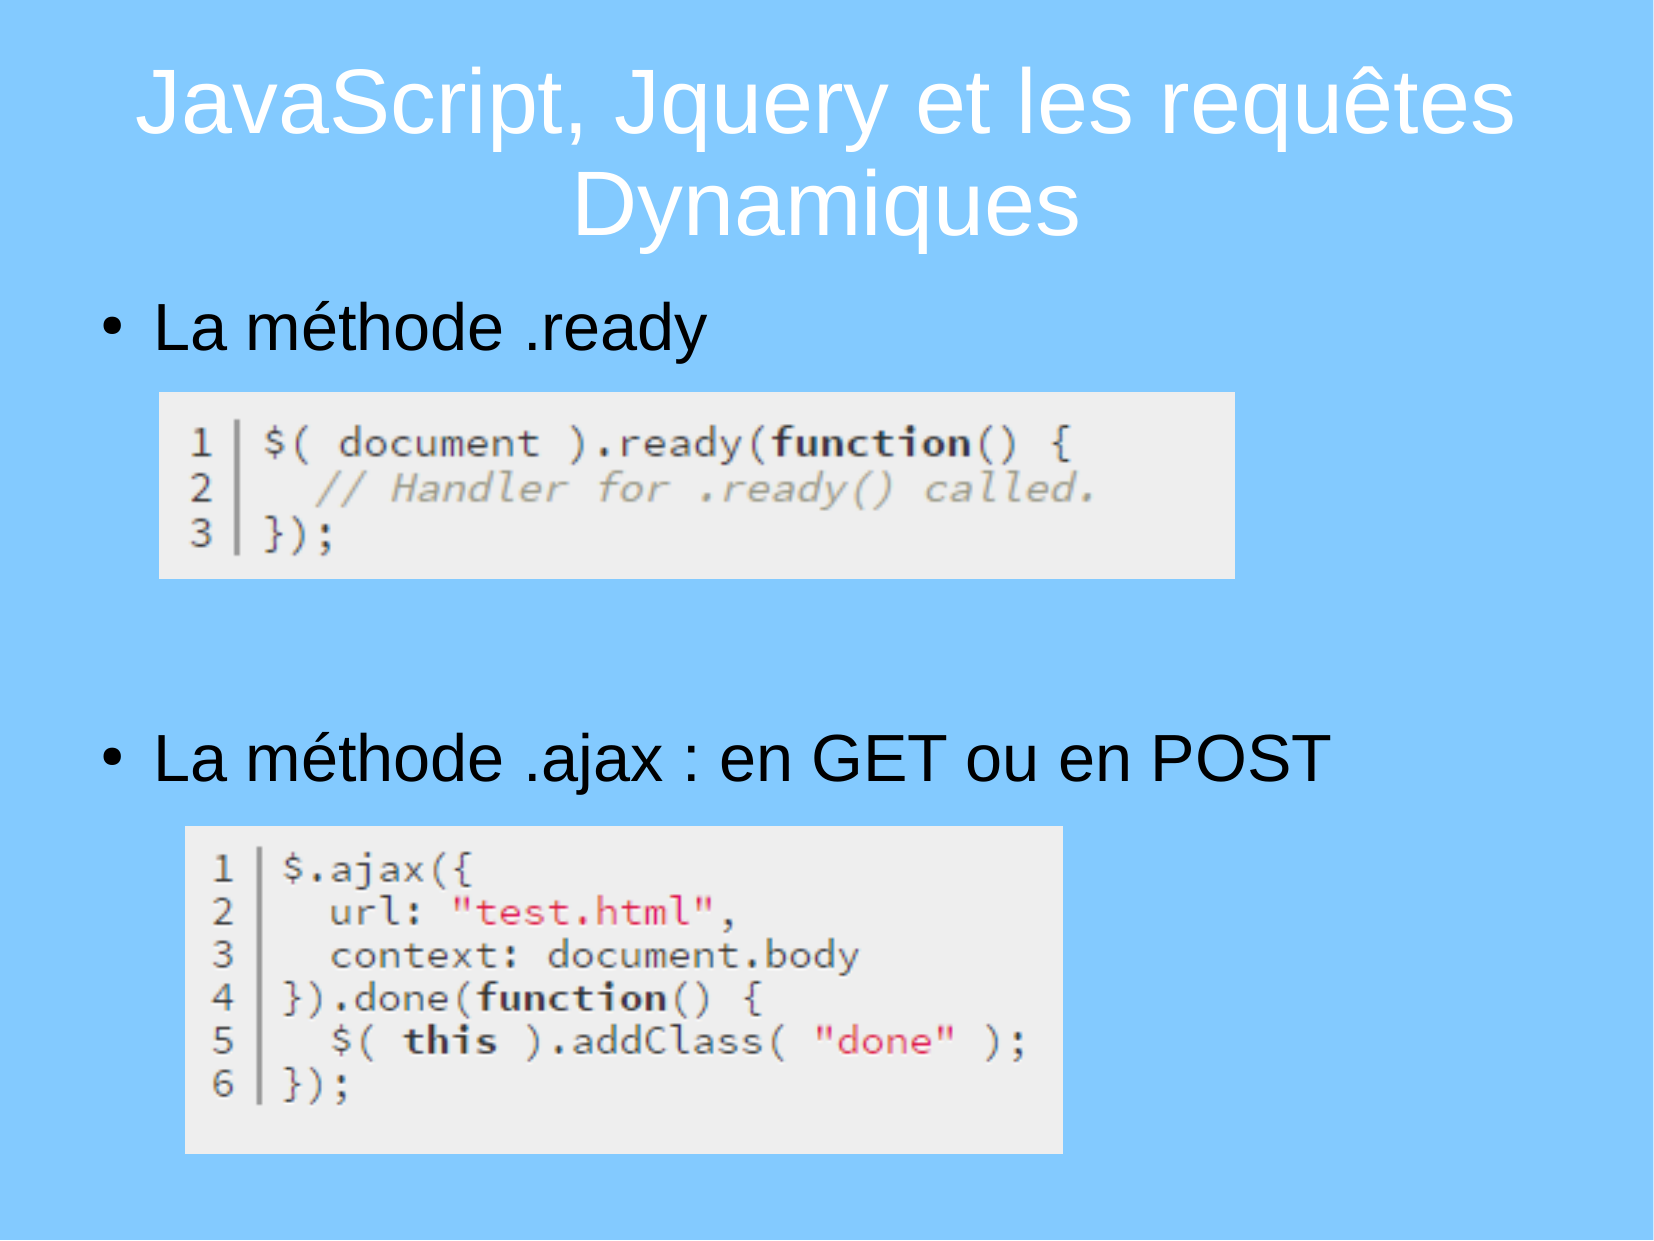

# JavaScript, Jquery et les requêtes Dynamiques
La méthode .ready
La méthode .ajax : en GET ou en POST